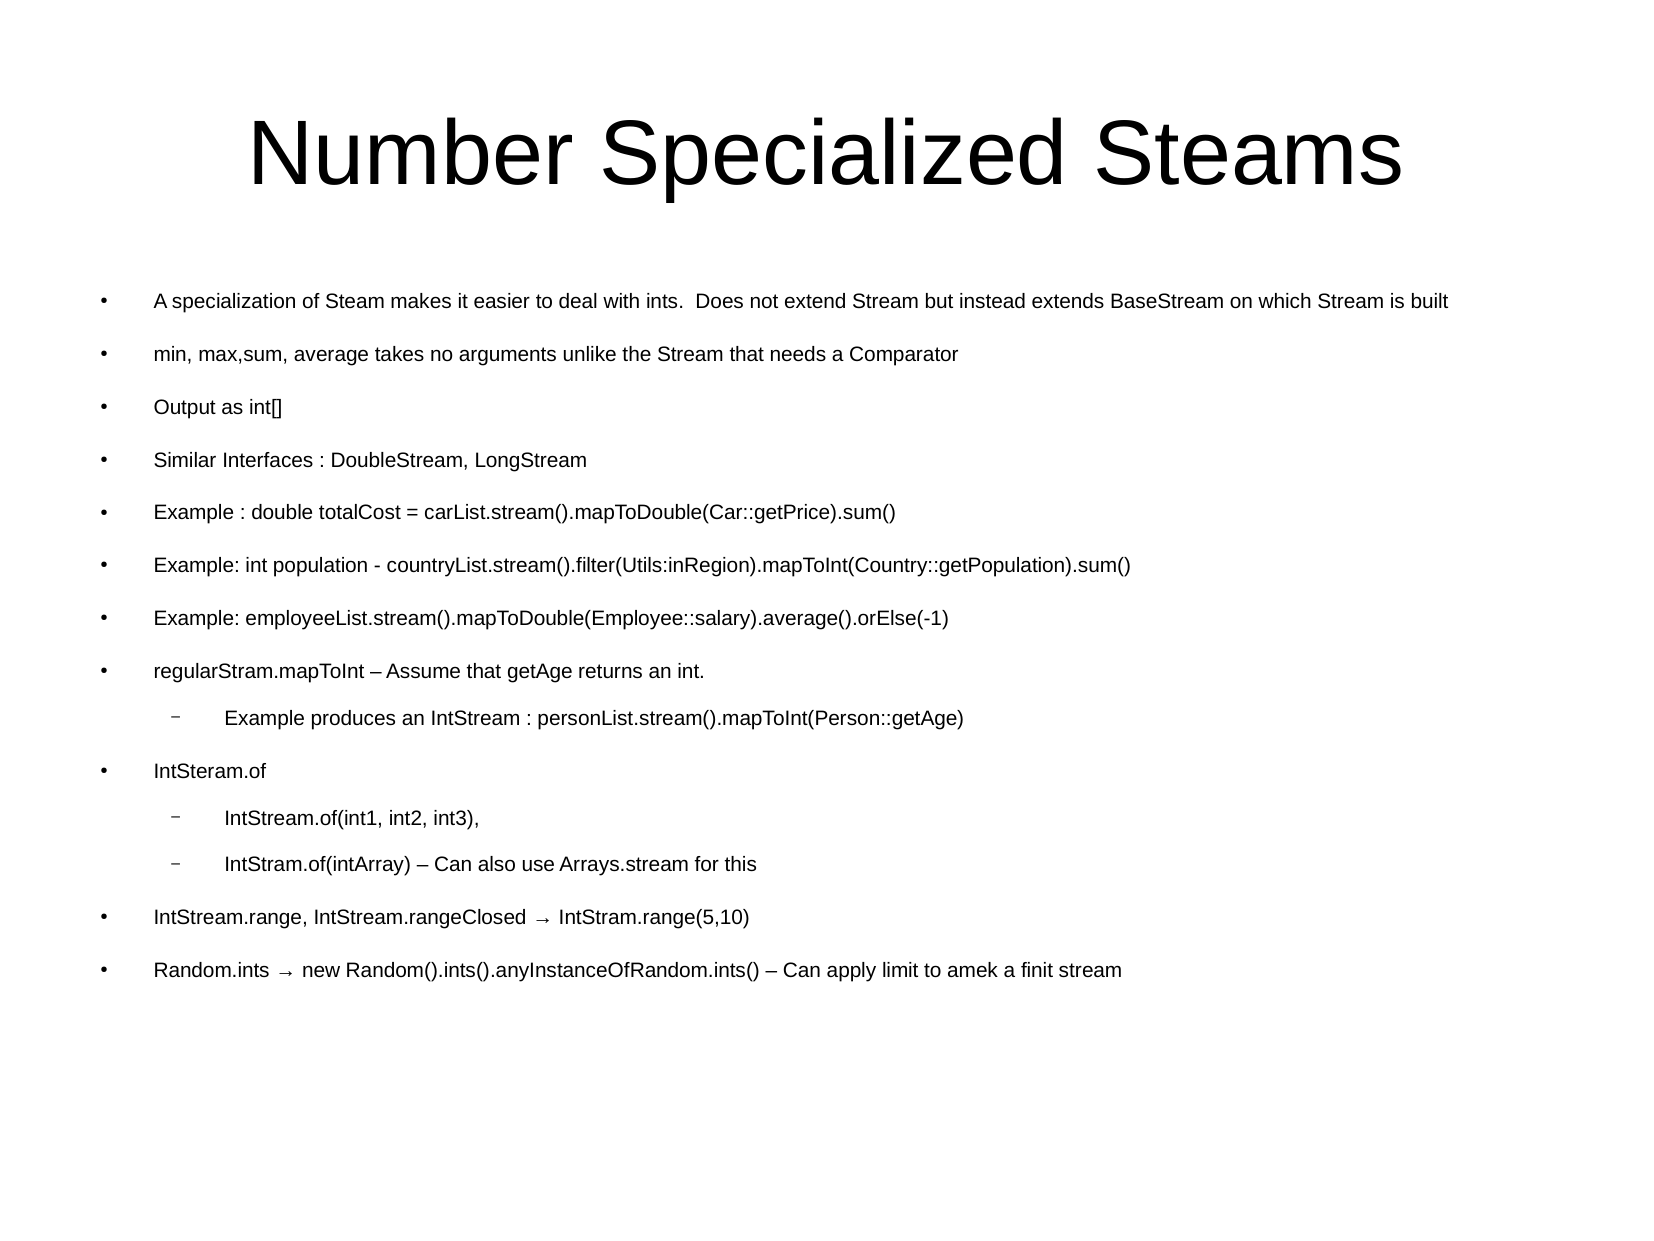

# Number Specialized Steams
A specialization of Steam makes it easier to deal with ints. Does not extend Stream but instead extends BaseStream on which Stream is built
min, max,sum, average takes no arguments unlike the Stream that needs a Comparator
Output as int[]
Similar Interfaces : DoubleStream, LongStream
Example : double totalCost = carList.stream().mapToDouble(Car::getPrice).sum()
Example: int population - countryList.stream().filter(Utils:inRegion).mapToInt(Country::getPopulation).sum()
Example: employeeList.stream().mapToDouble(Employee::salary).average().orElse(-1)
regularStram.mapToInt – Assume that getAge returns an int.
Example produces an IntStream : personList.stream().mapToInt(Person::getAge)
IntSteram.of
IntStream.of(int1, int2, int3),
IntStram.of(intArray) – Can also use Arrays.stream for this
IntStream.range, IntStream.rangeClosed → IntStram.range(5,10)
Random.ints → new Random().ints().anyInstanceOfRandom.ints() – Can apply limit to amek a finit stream